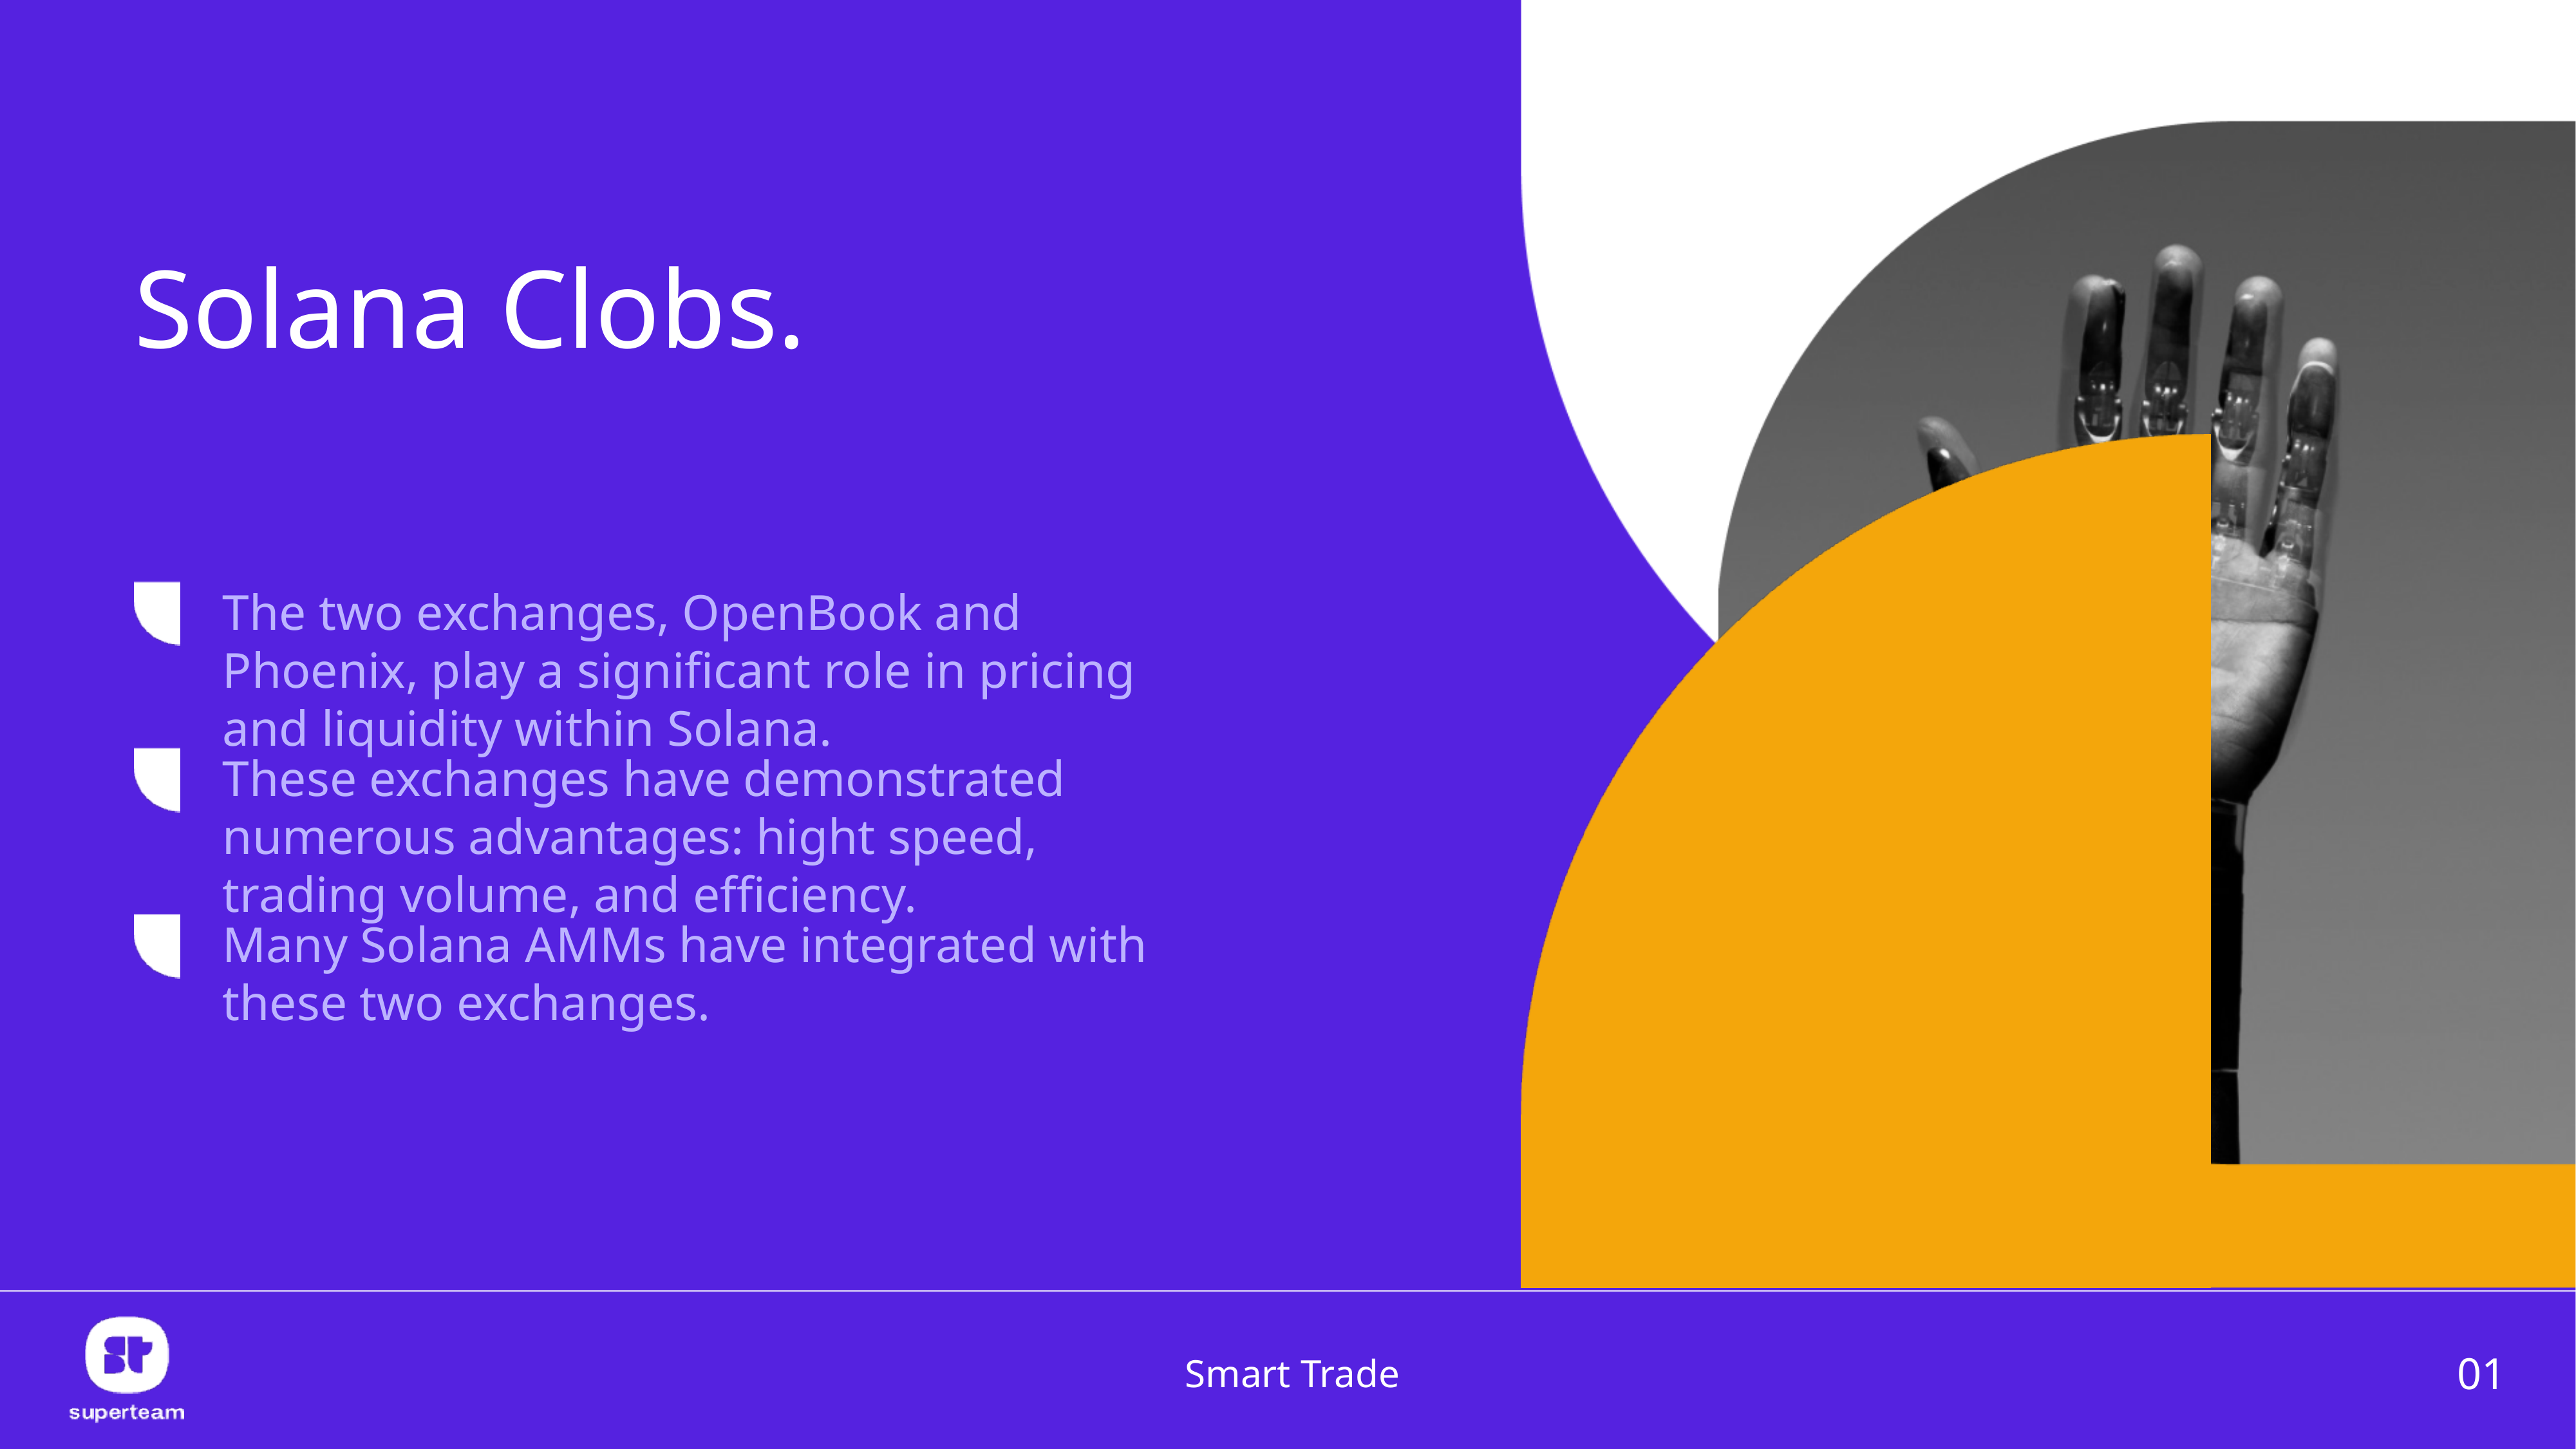

Solana Clobs.
The two exchanges, OpenBook and Phoenix, play a significant role in pricing and liquidity within Solana.
These exchanges have demonstrated numerous advantages: hight speed, trading volume, and efficiency.
Many Solana AMMs have integrated with these two exchanges.
01
Smart Trade